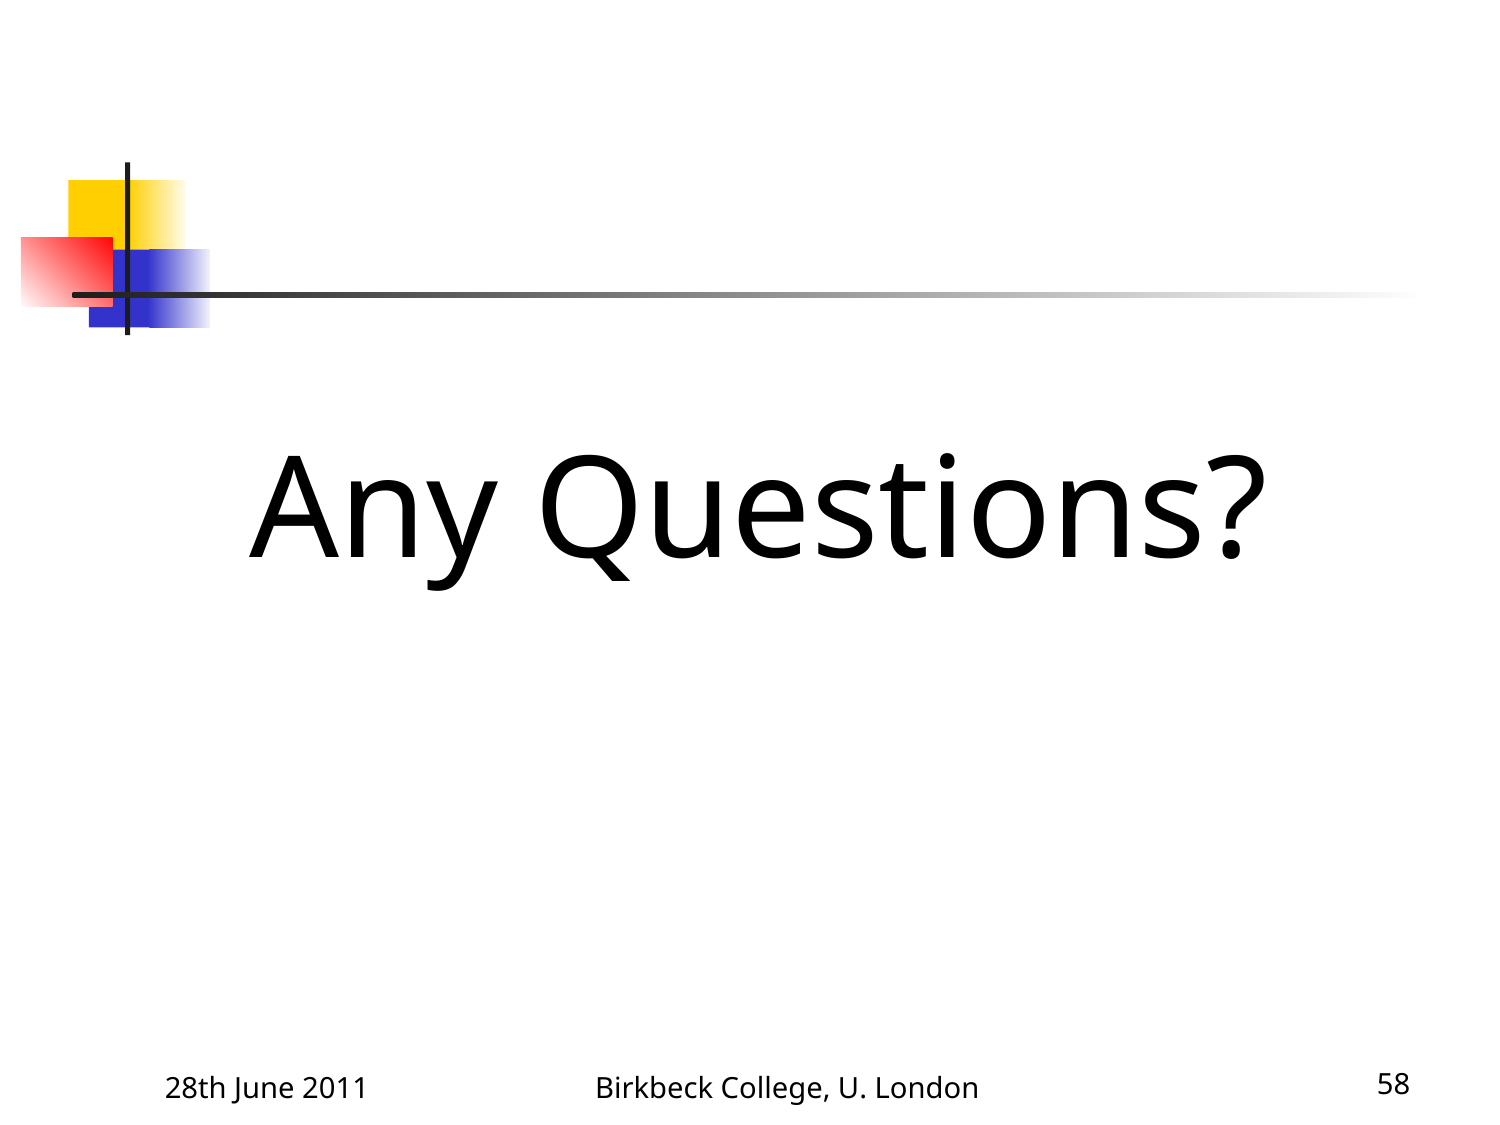

# Any Questions?
28th June 2011
Birkbeck College, U. London